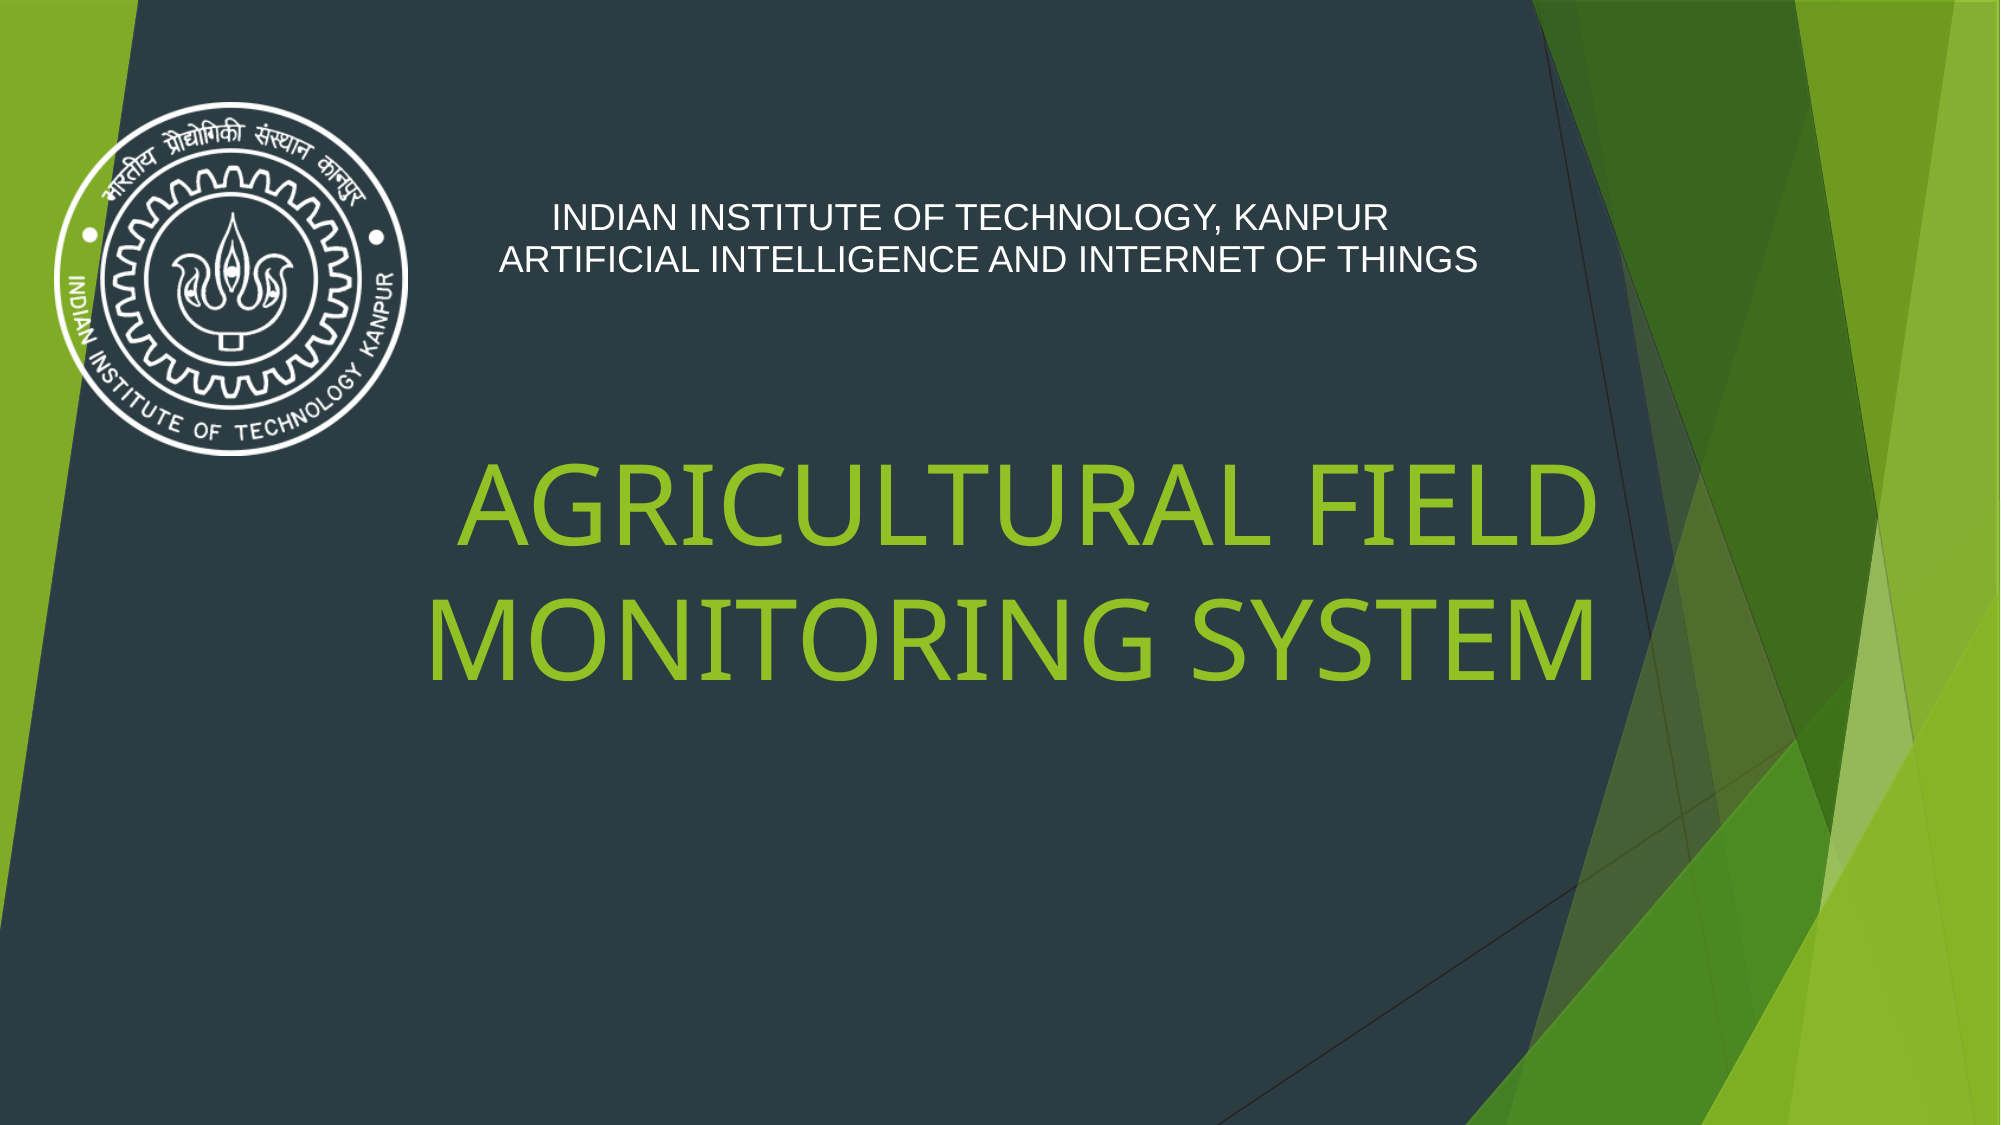

INDIAN INSTITUTE OF TECHNOLOGY, KANPUR
ARTIFICIAL INTELLIGENCE AND INTERNET OF THINGS
# AGRICULTURAL FIELD MONITORING SYSTEM